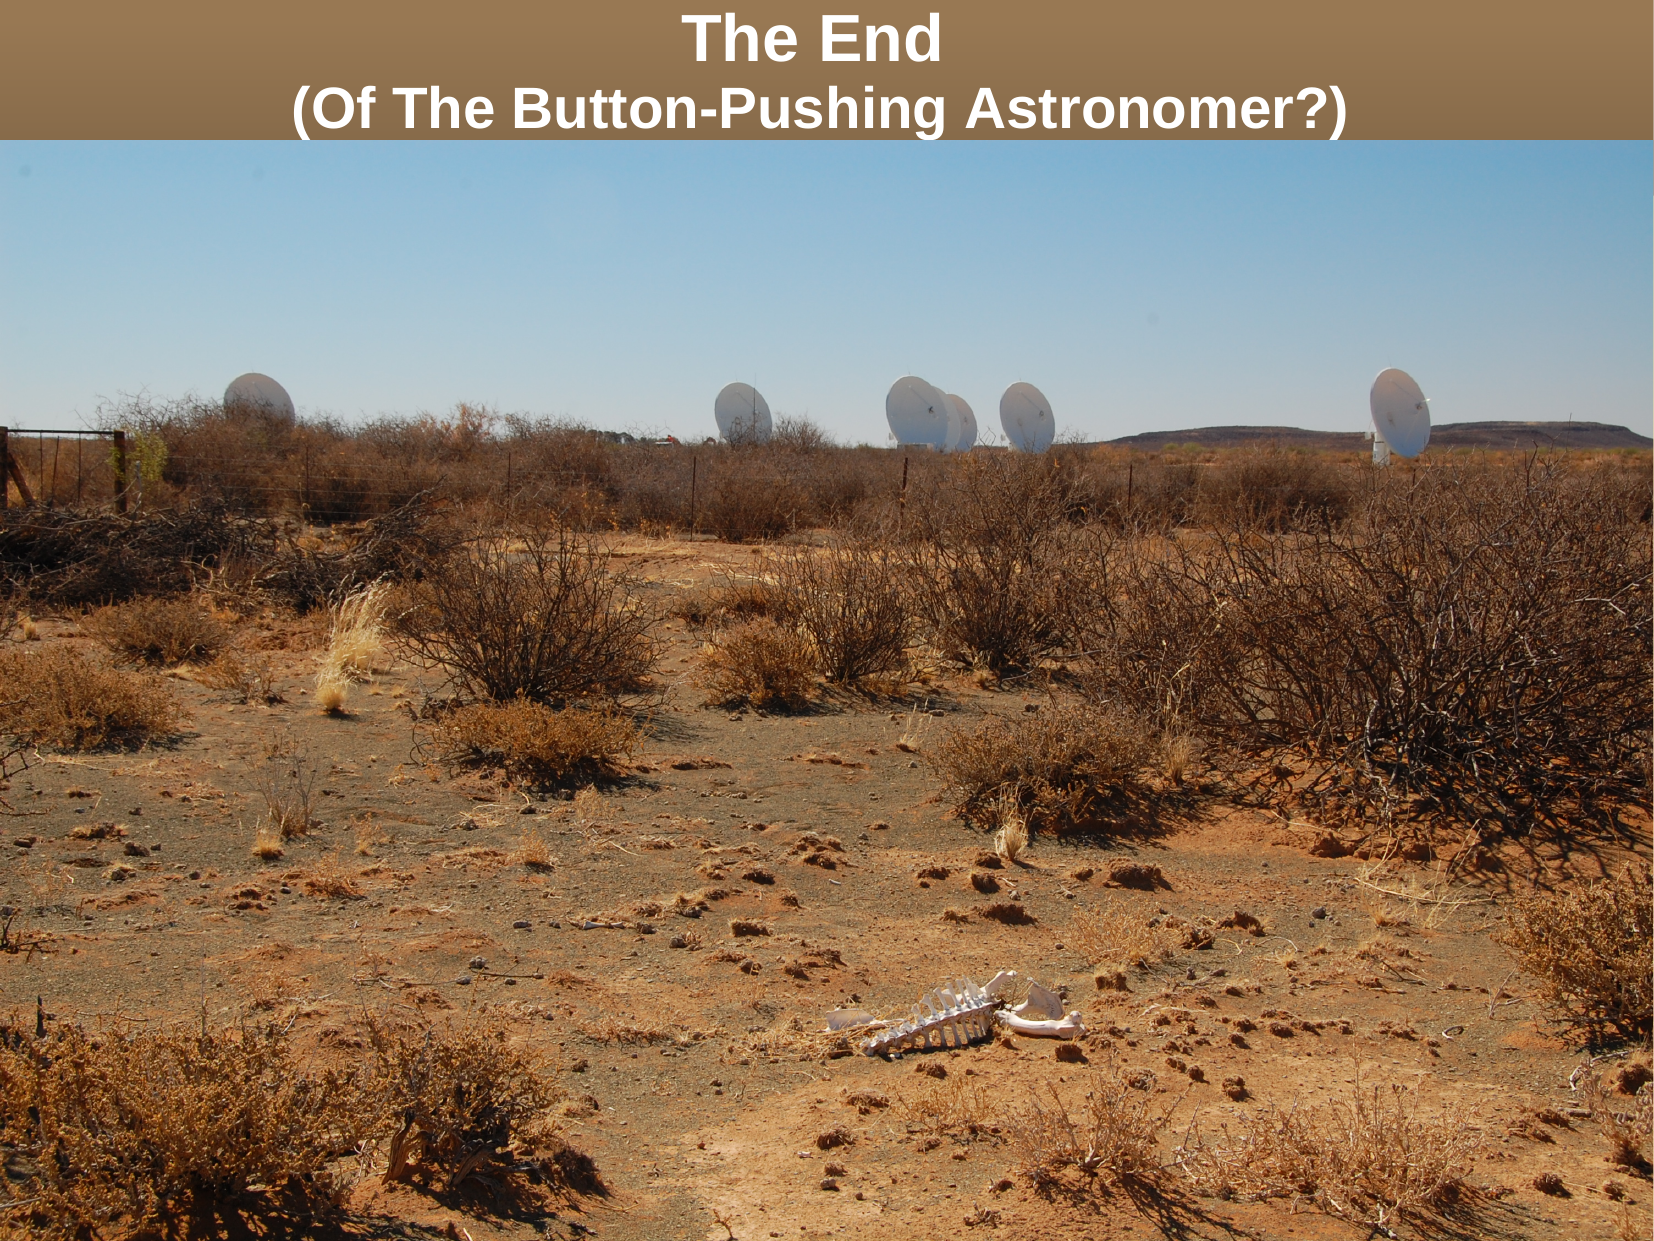

# The End (Of The Button-Pushing Astronomer?)
O. Smirnov - Perils Of Calibration - SKA Bursary Conference, Stellenbosch
Dec 2010
46